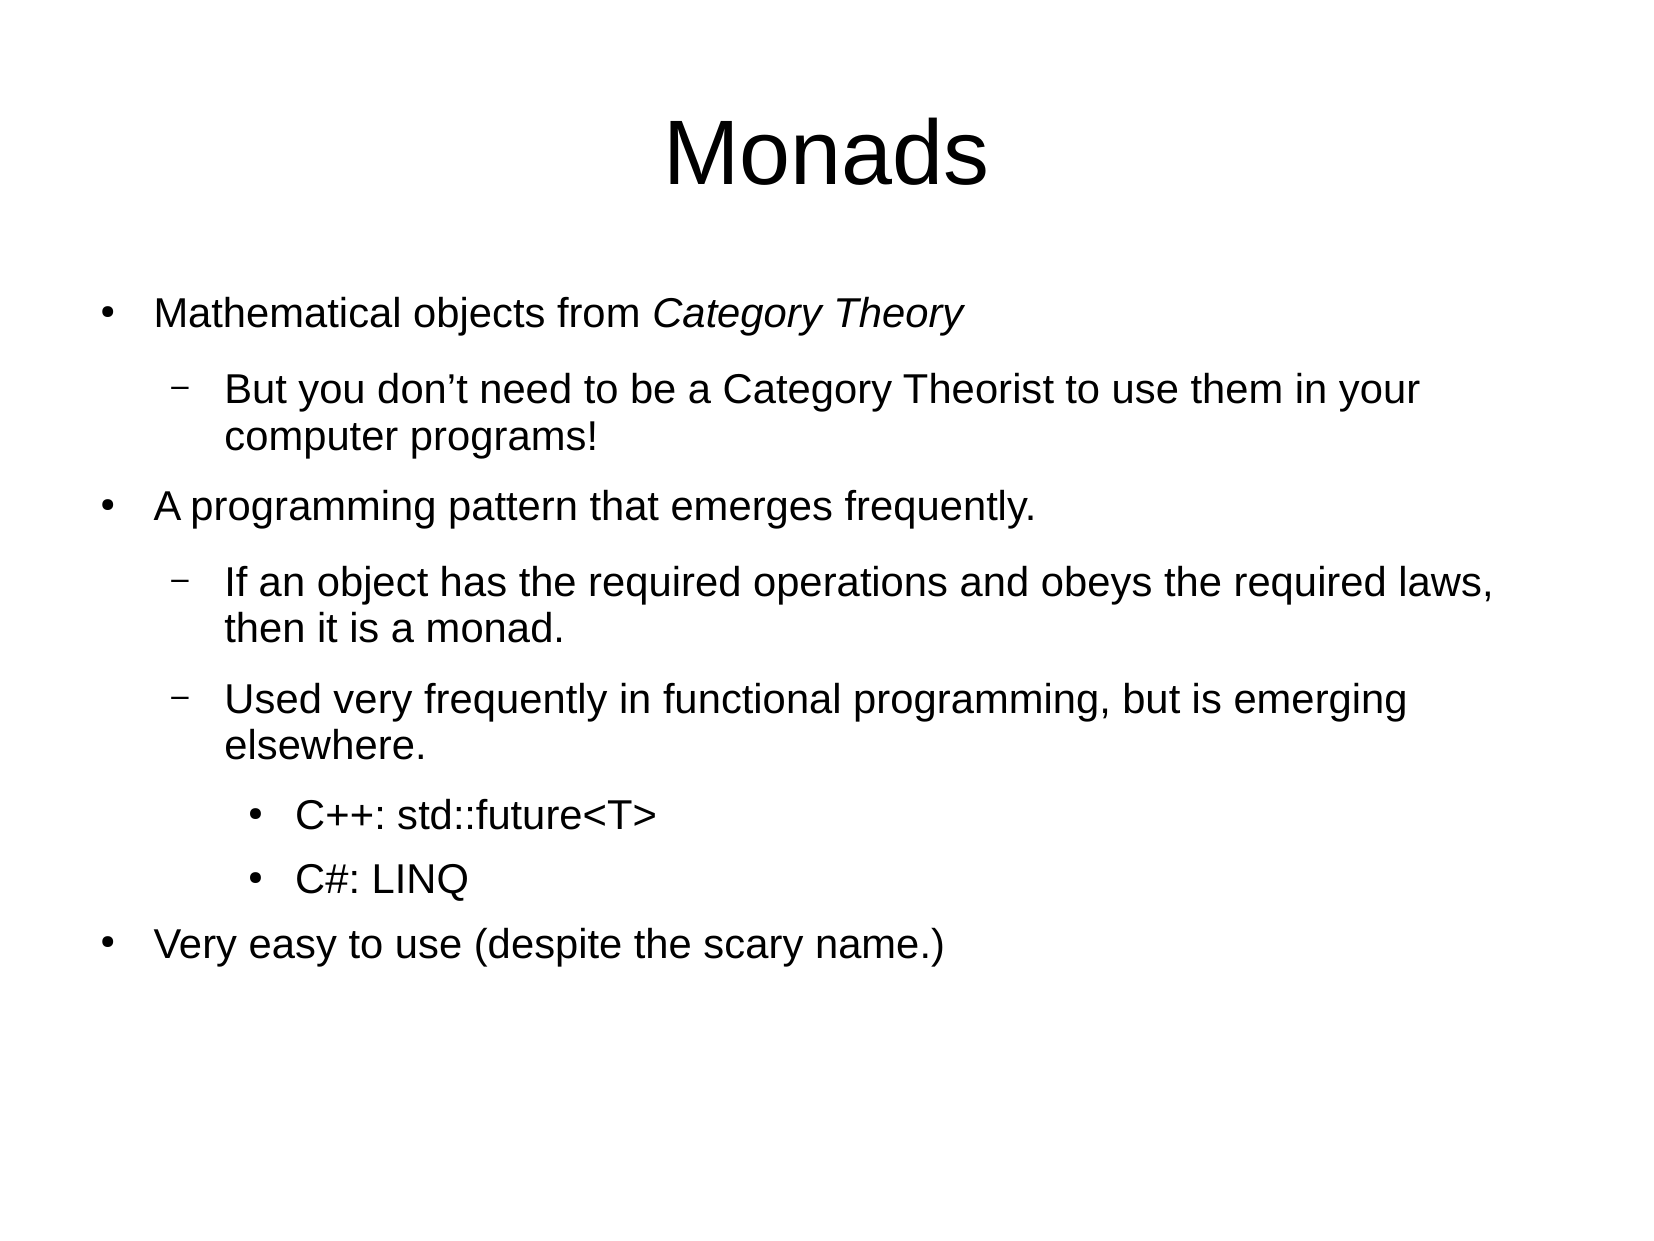

# Monads
Mathematical objects from Category Theory
But you don’t need to be a Category Theorist to use them in your computer programs!
A programming pattern that emerges frequently.
If an object has the required operations and obeys the required laws, then it is a monad.
Used very frequently in functional programming, but is emerging elsewhere.
C++: std::future<T>
C#: LINQ
Very easy to use (despite the scary name.)